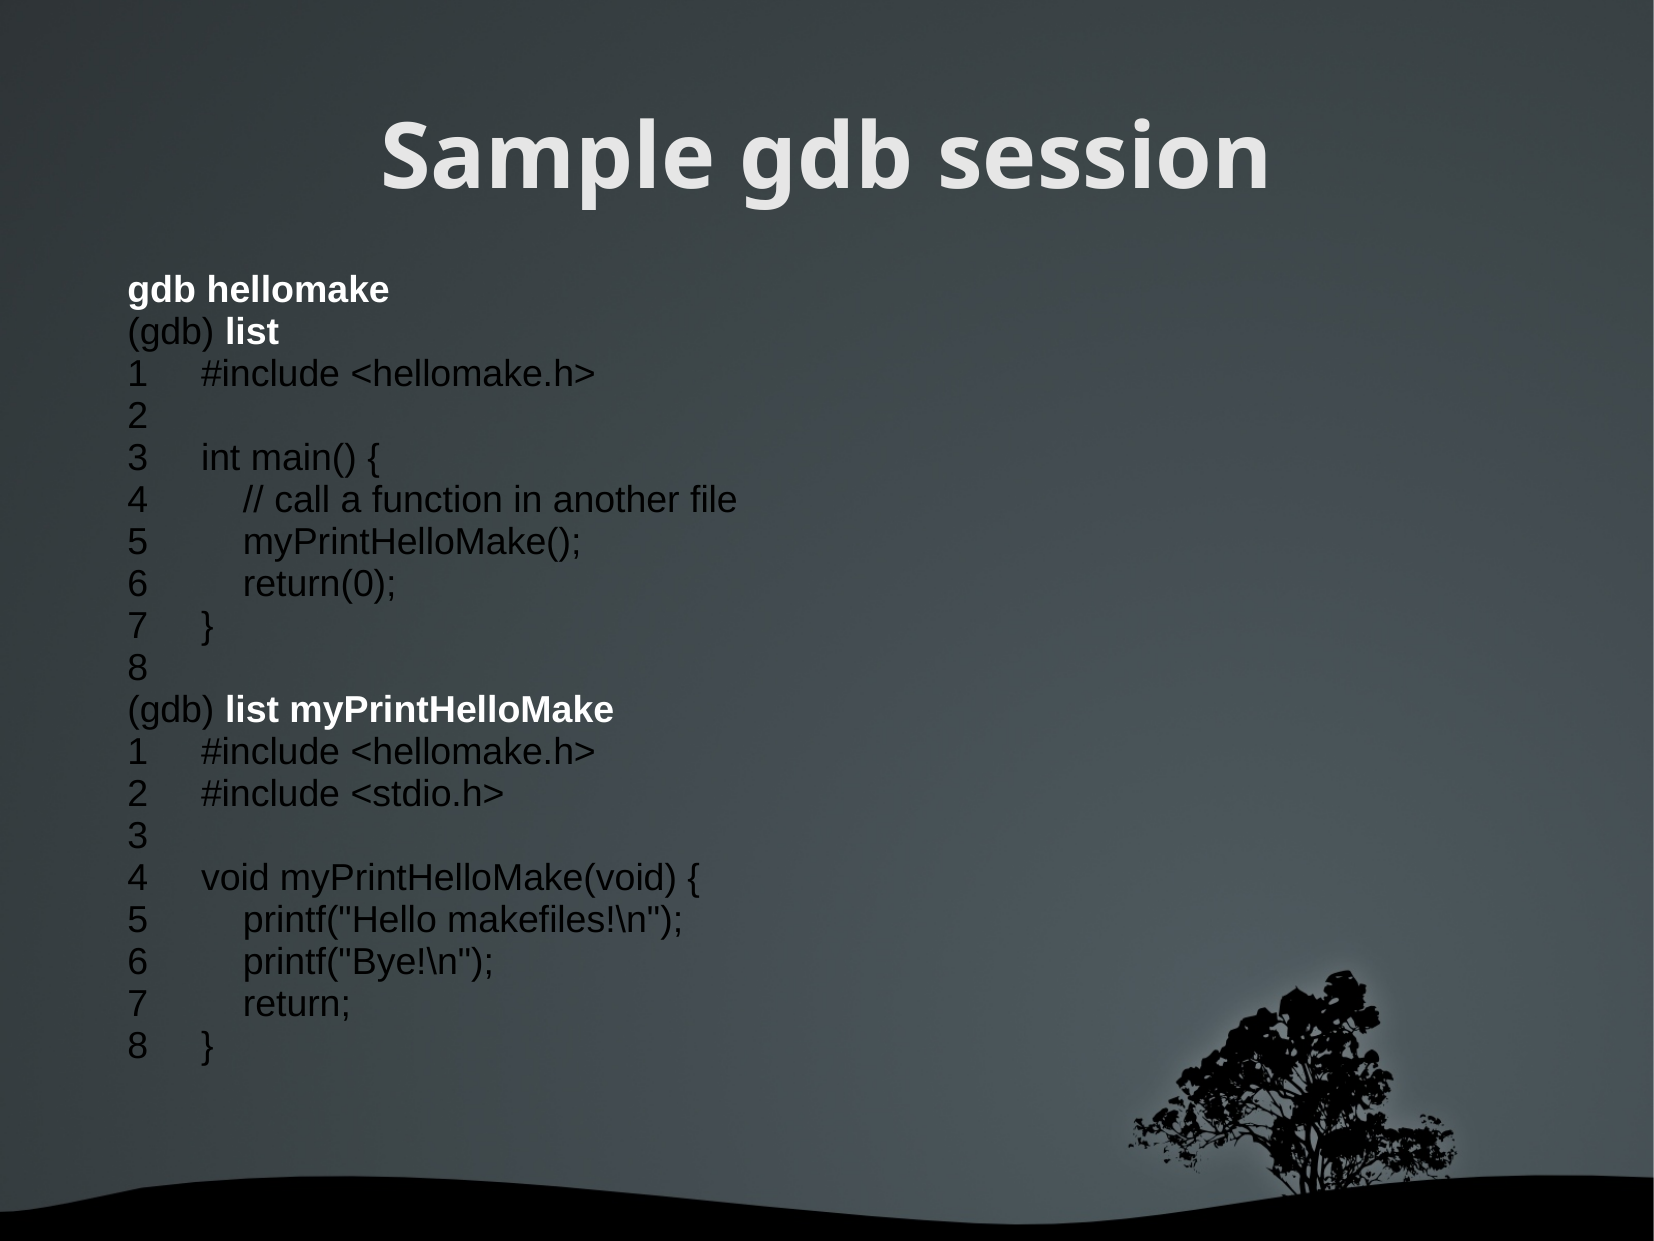

# Sample gdb session
gdb hellomake
(gdb) list
1	#include <hellomake.h>
2
3	int main() {
4	 // call a function in another file
5	 myPrintHelloMake();
6	 return(0);
7	}
8
(gdb) list myPrintHelloMake
1	#include <hellomake.h>
2	#include <stdio.h>
3
4	void myPrintHelloMake(void) {
5	 printf("Hello makefiles!\n");
6	 printf("Bye!\n");
7	 return;
8	}